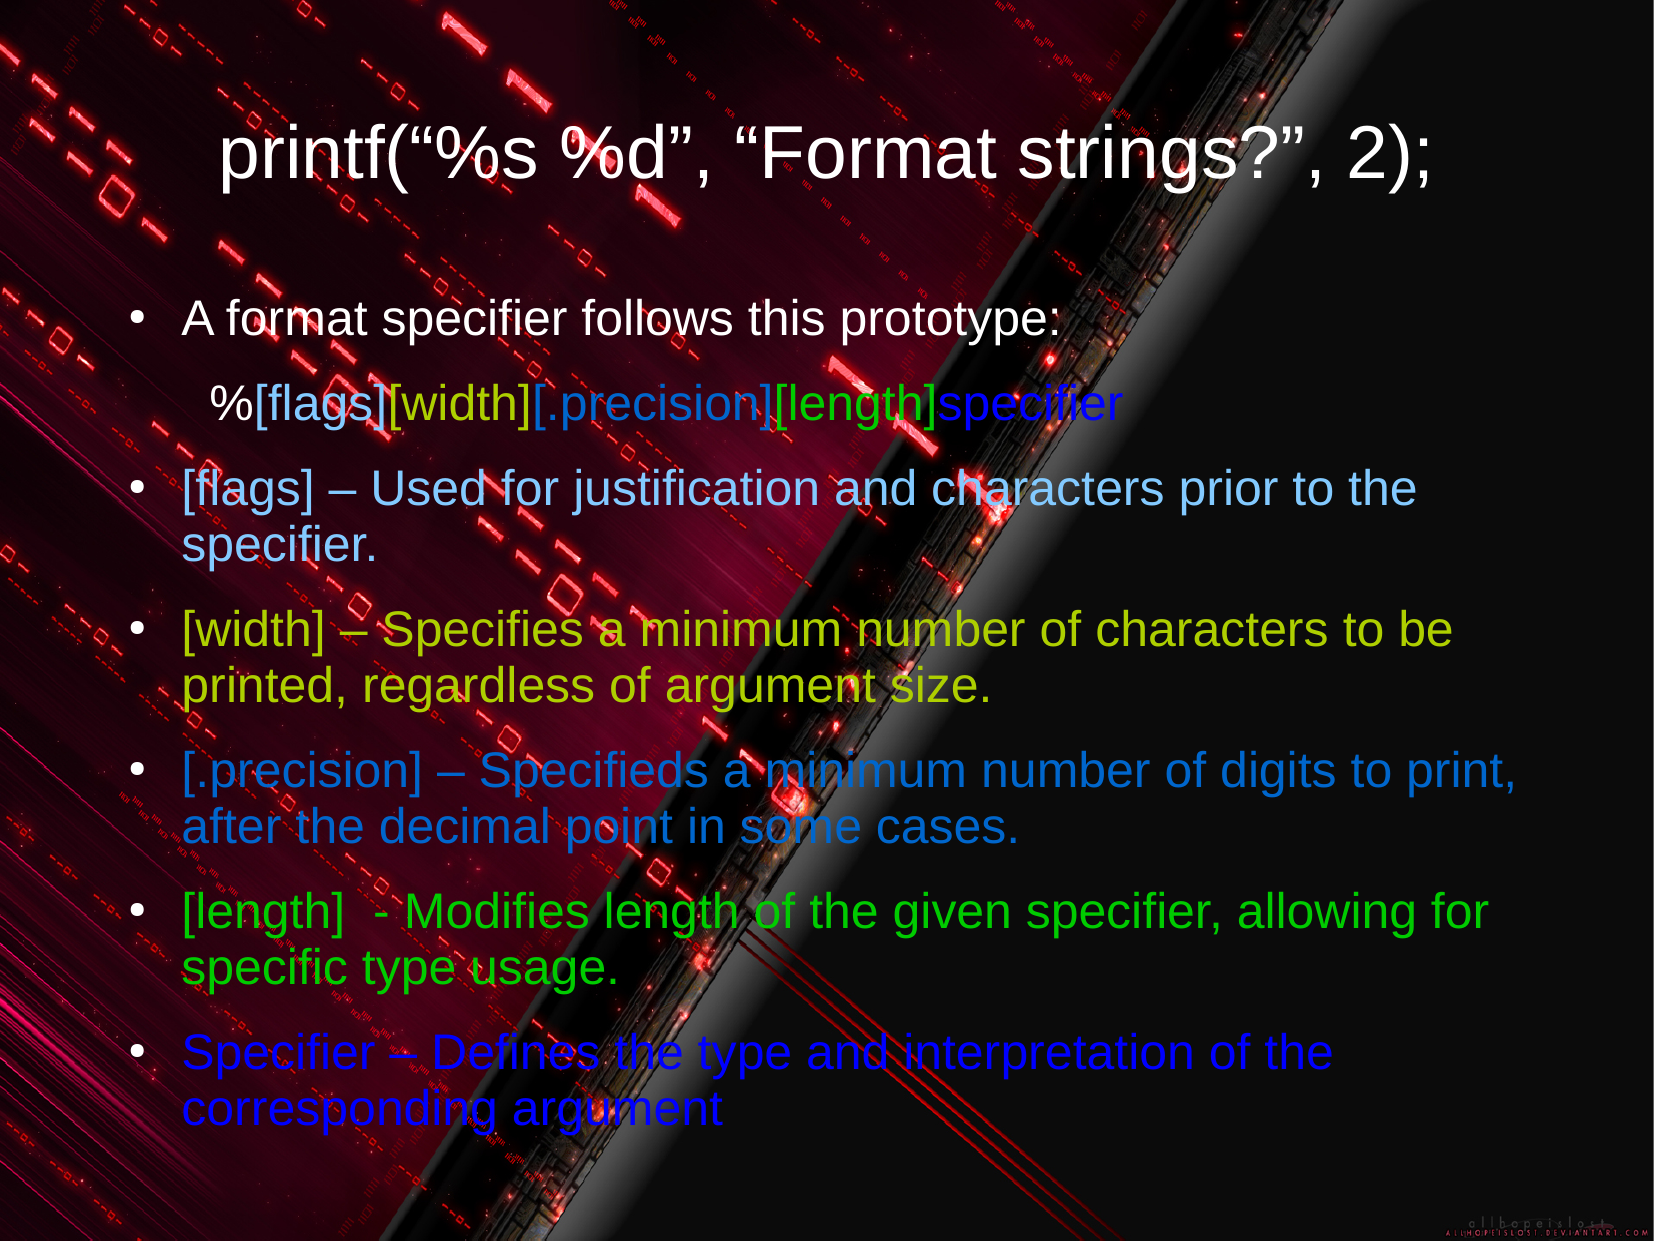

# printf(“%s %d”, “Format strings?”, 2);
A format specifier follows this prototype:
 %[flags][width][.precision][length]specifier
[flags] – Used for justification and characters prior to the specifier.
[width] – Specifies a minimum number of characters to be printed, regardless of argument size.
[.precision] – Specifieds a minimum number of digits to print, after the decimal point in some cases.
[length] - Modifies length of the given specifier, allowing for specific type usage.
Specifier – Defines the type and interpretation of the corresponding argument